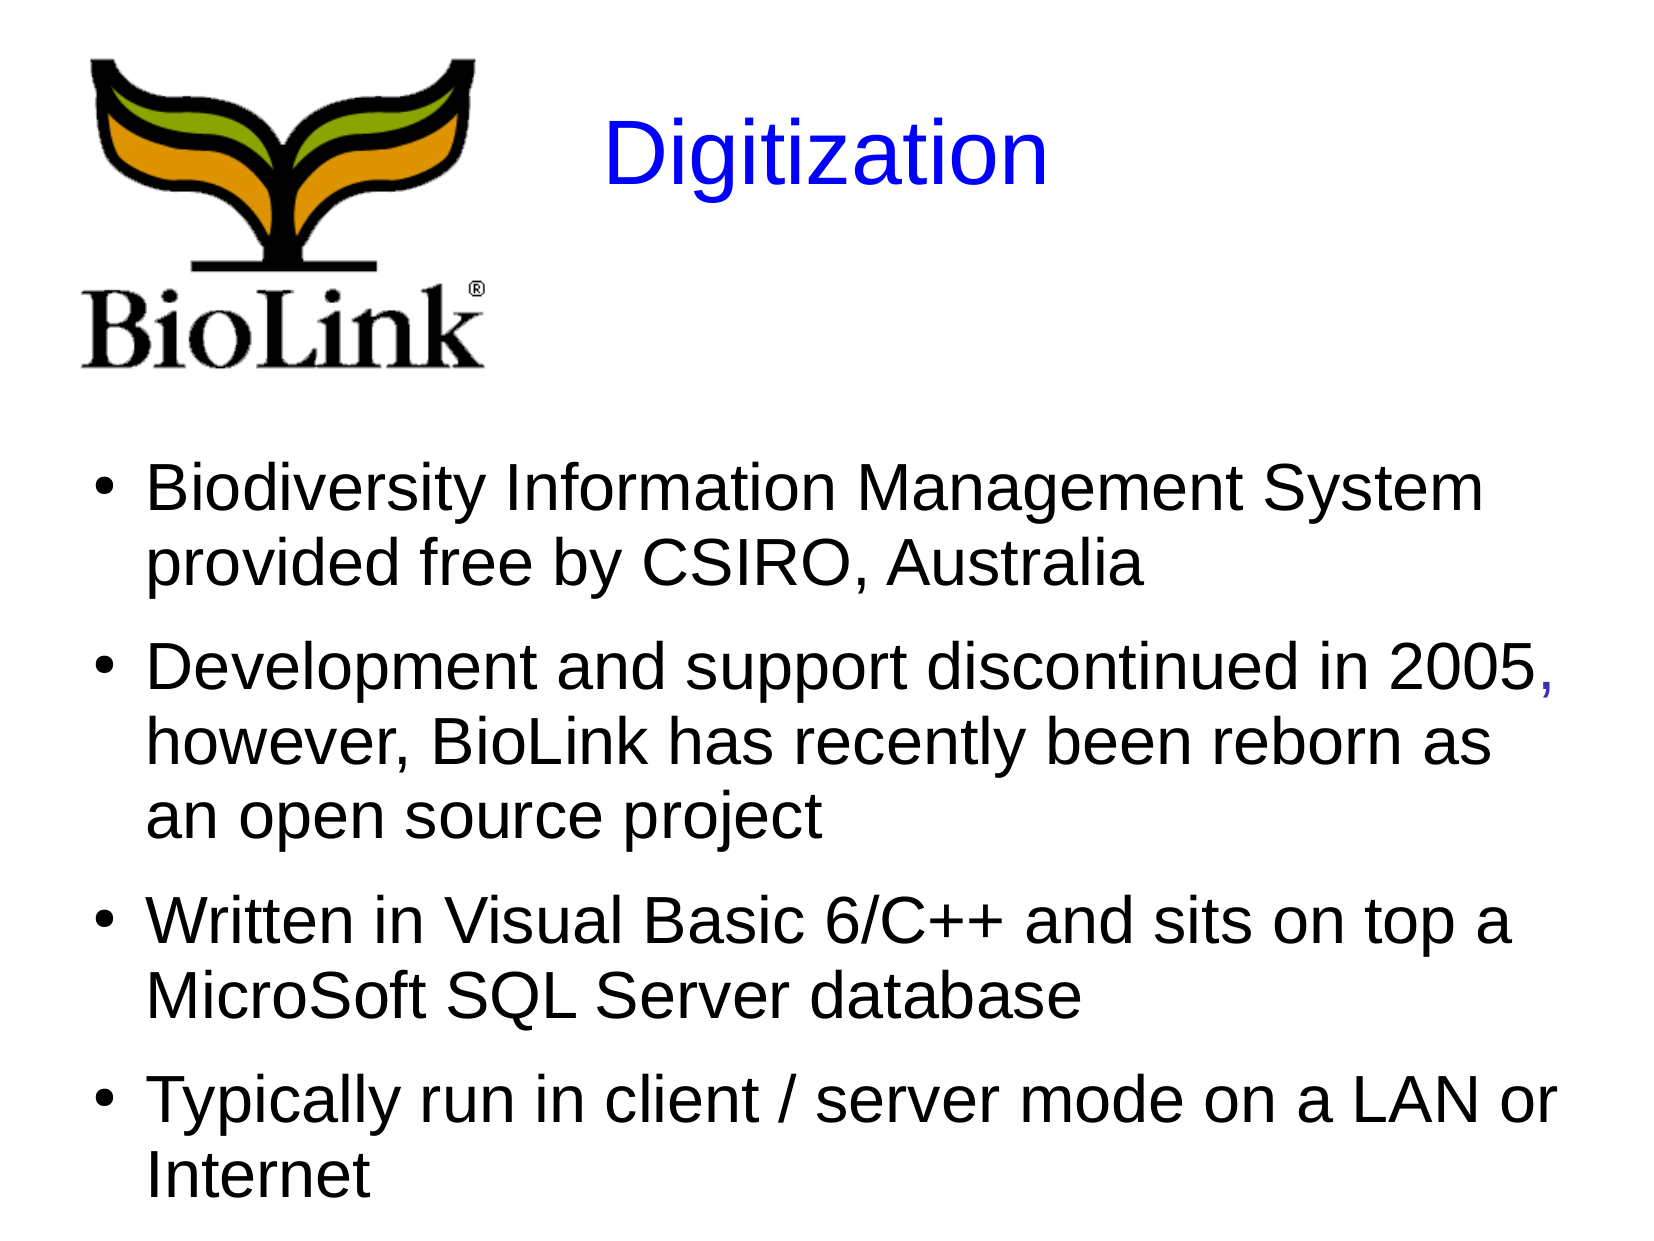

# Digitization
Biodiversity Information Management System provided free by CSIRO, Australia
Development and support discontinued in 2005, however, BioLink has recently been reborn as an open source project
Written in Visual Basic 6/C++ and sits on top a MicroSoft SQL Server database
Typically run in client / server mode on a LAN or Internet